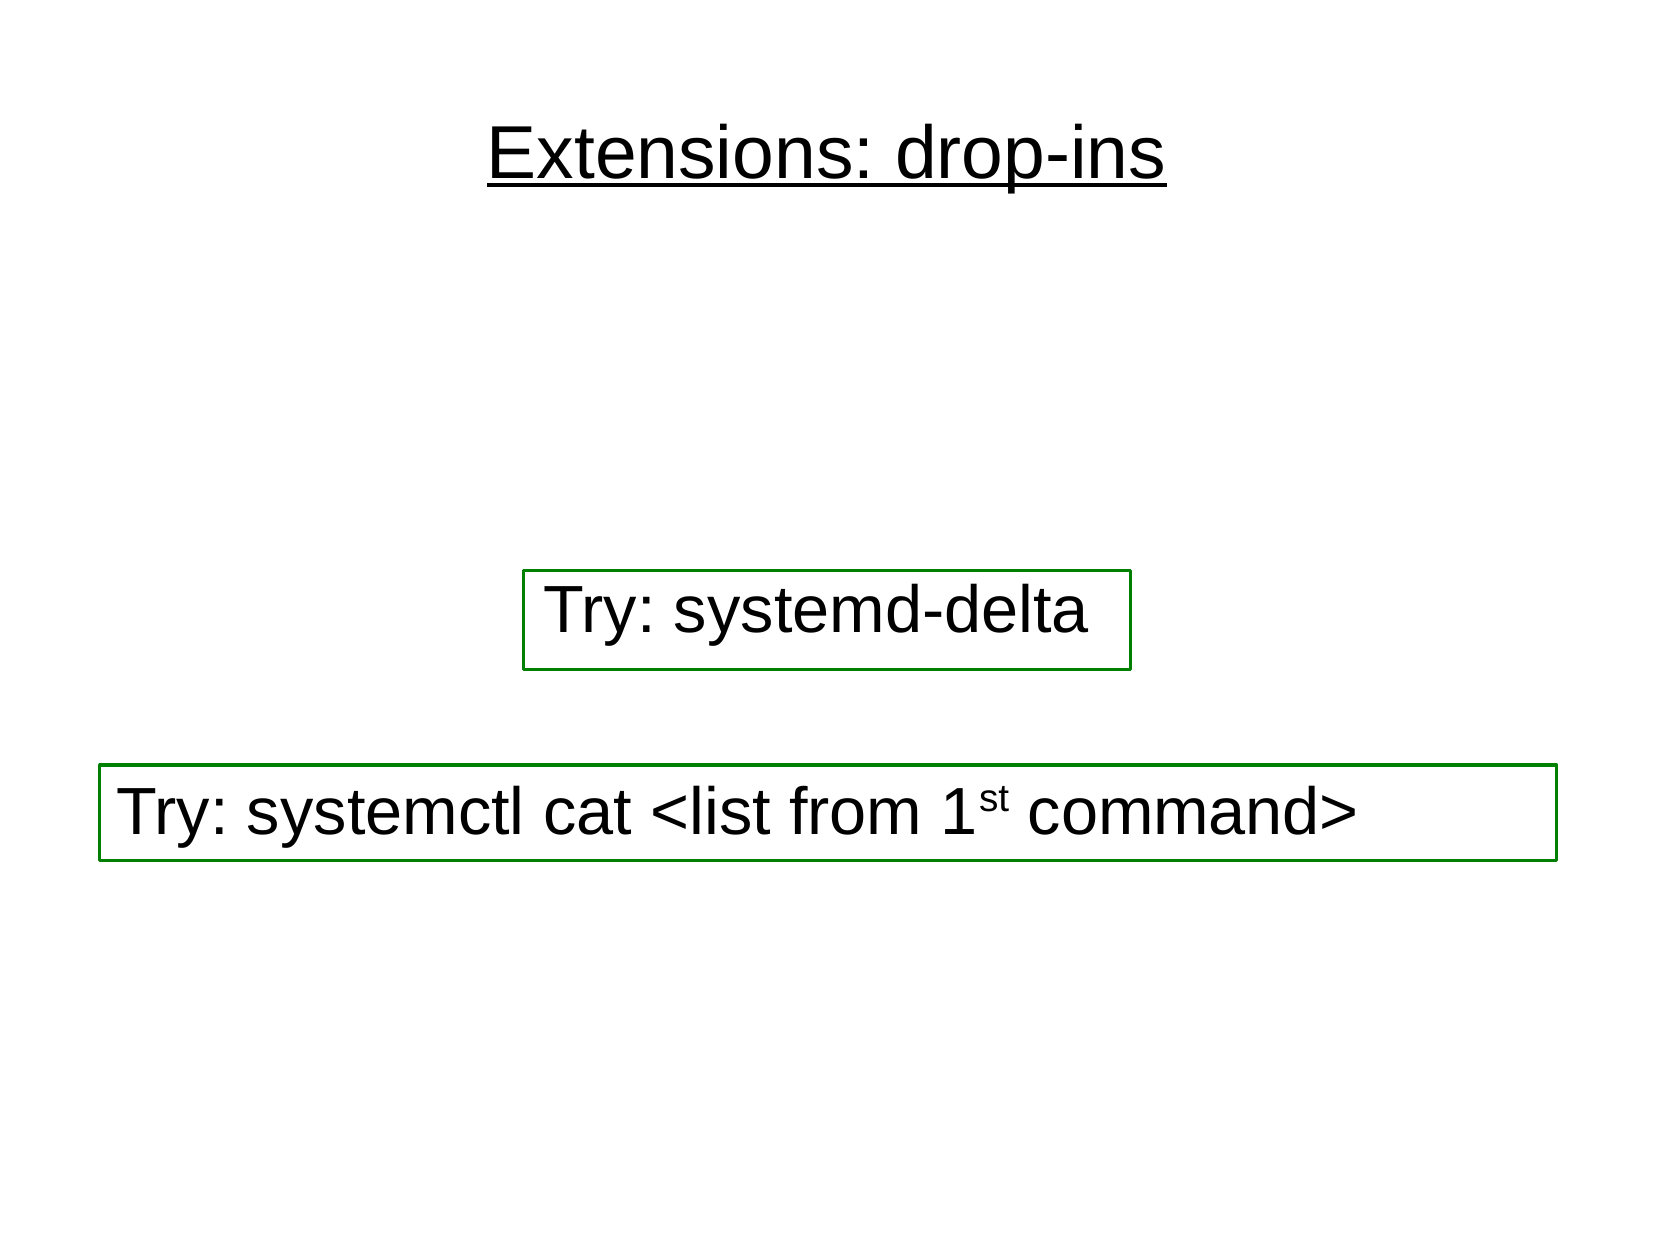

# Extensions: drop-ins
 Try: systemd-delta
Try: systemctl cat <list from 1st command>